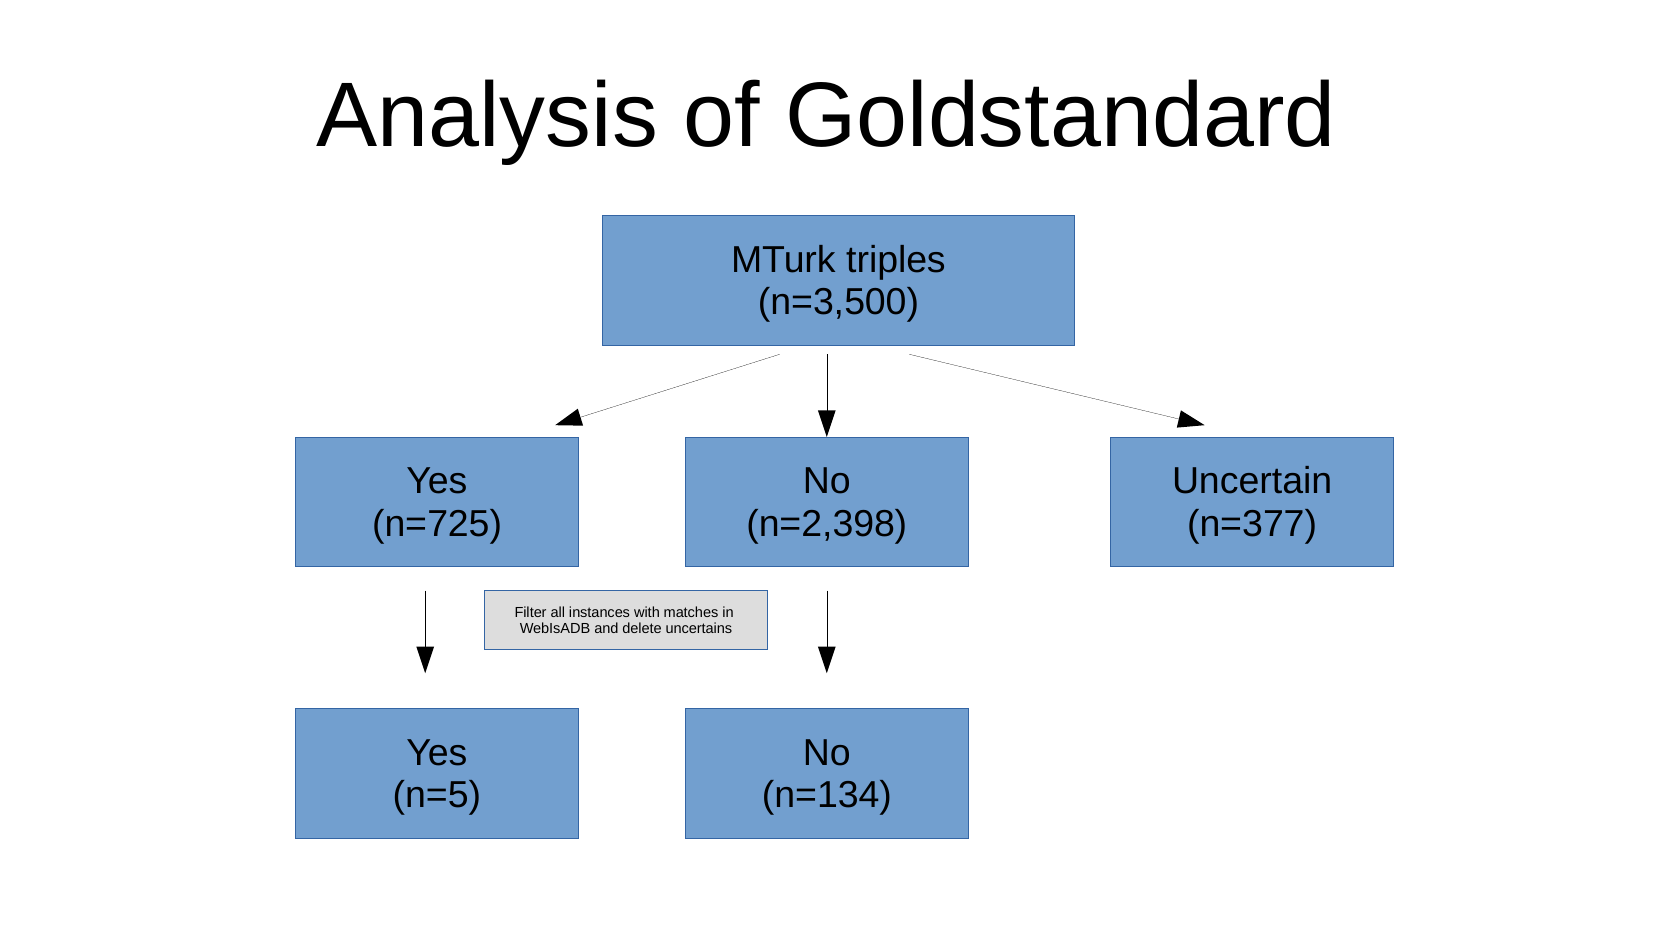

# Analysis of Goldstandard
MTurk triples
(n=3,500)
Yes
(n=725)
No
(n=2,398)
Uncertain
(n=377)
Filter all instances with matches in
WebIsADB and delete uncertains
Yes
(n=5)
No
(n=134)